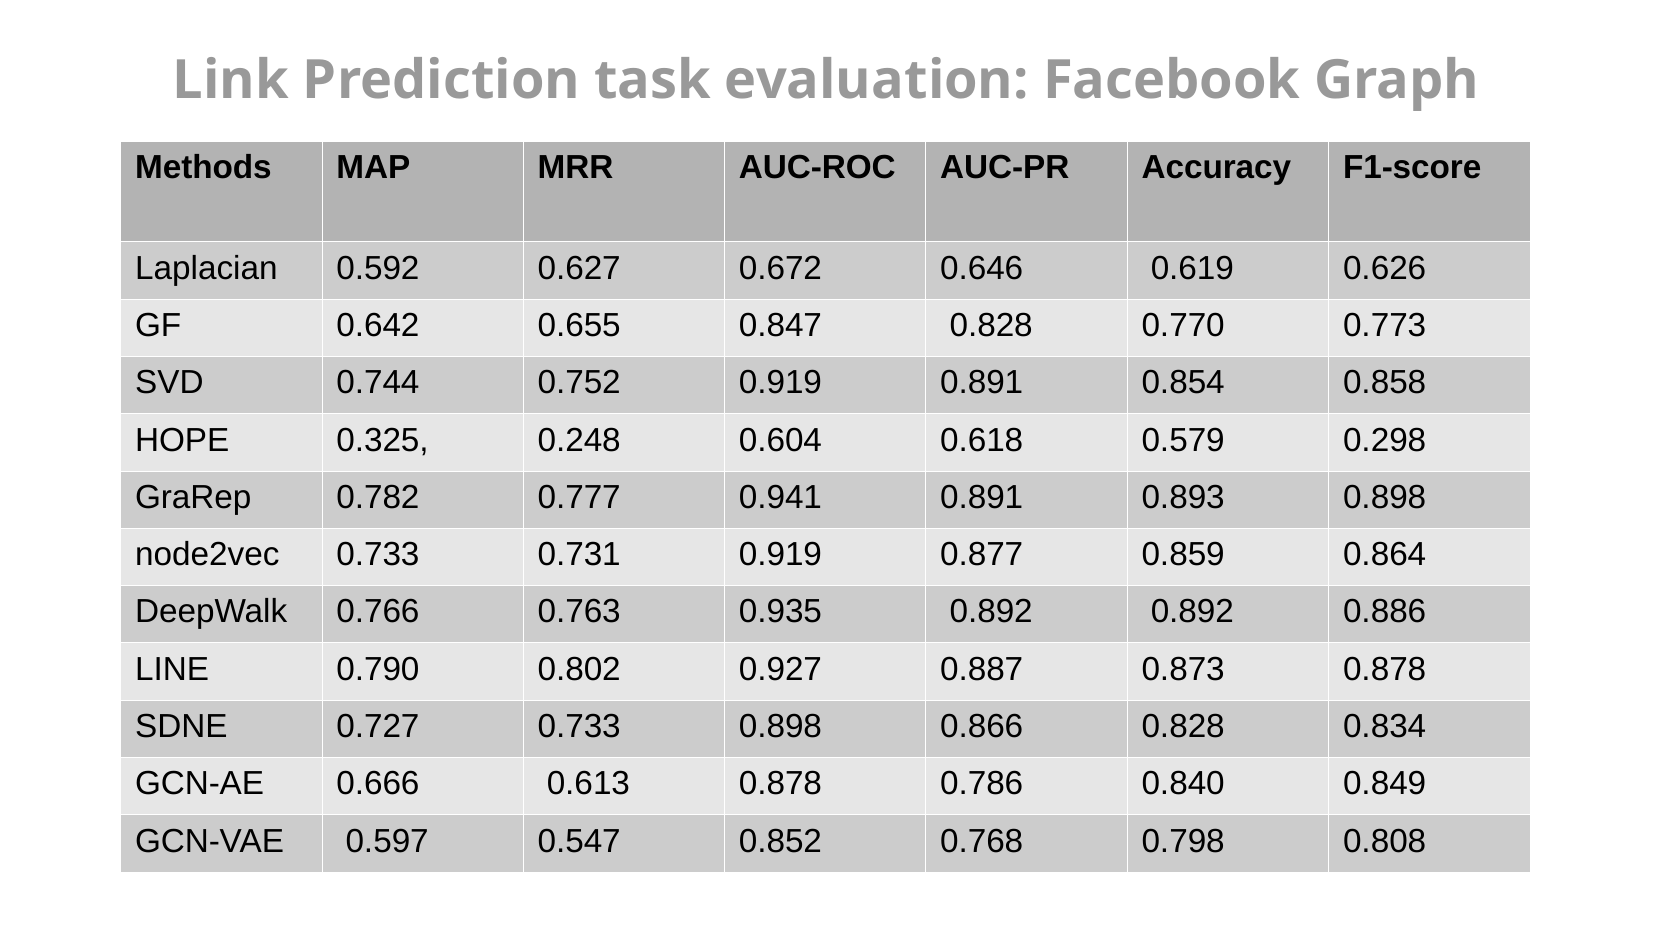

# Link Prediction task evaluation: Facebook Graph
| Methods | MAP | MRR | AUC-ROC | AUC-PR | Accuracy | F1-score |
| --- | --- | --- | --- | --- | --- | --- |
| Laplacian | 0.592 | 0.627 | 0.672 | 0.646 | 0.619 | 0.626 |
| GF | 0.642 | 0.655 | 0.847 | 0.828 | 0.770 | 0.773 |
| SVD | 0.744 | 0.752 | 0.919 | 0.891 | 0.854 | 0.858 |
| HOPE | 0.325, | 0.248 | 0.604 | 0.618 | 0.579 | 0.298 |
| GraRep | 0.782 | 0.777 | 0.941 | 0.891 | 0.893 | 0.898 |
| node2vec | 0.733 | 0.731 | 0.919 | 0.877 | 0.859 | 0.864 |
| DeepWalk | 0.766 | 0.763 | 0.935 | 0.892 | 0.892 | 0.886 |
| LINE | 0.790 | 0.802 | 0.927 | 0.887 | 0.873 | 0.878 |
| SDNE | 0.727 | 0.733 | 0.898 | 0.866 | 0.828 | 0.834 |
| GCN-AE | 0.666 | 0.613 | 0.878 | 0.786 | 0.840 | 0.849 |
| GCN-VAE | 0.597 | 0.547 | 0.852 | 0.768 | 0.798 | 0.808 |